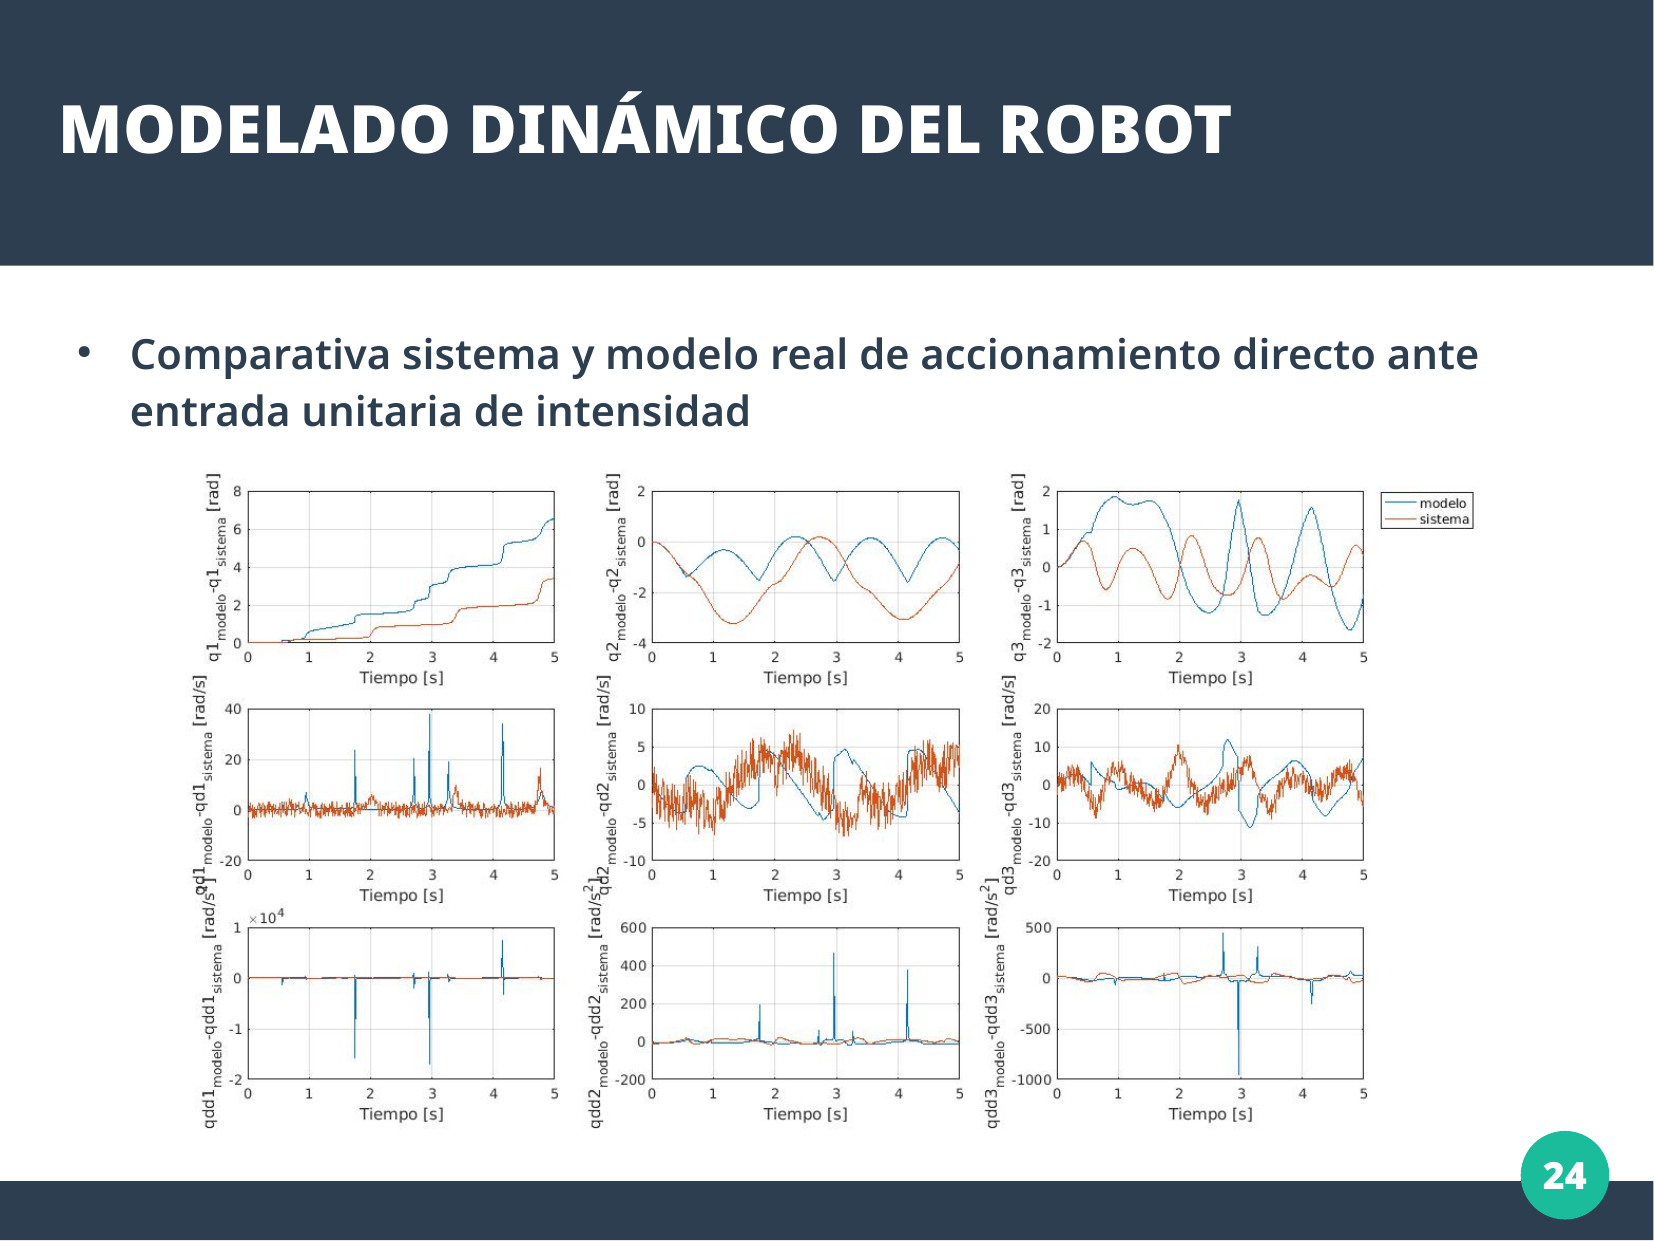

# MODELADO DINÁMICO DEL ROBOT
Comparativa sistema y modelo real de accionamiento directo ante entrada unitaria de intensidad
24